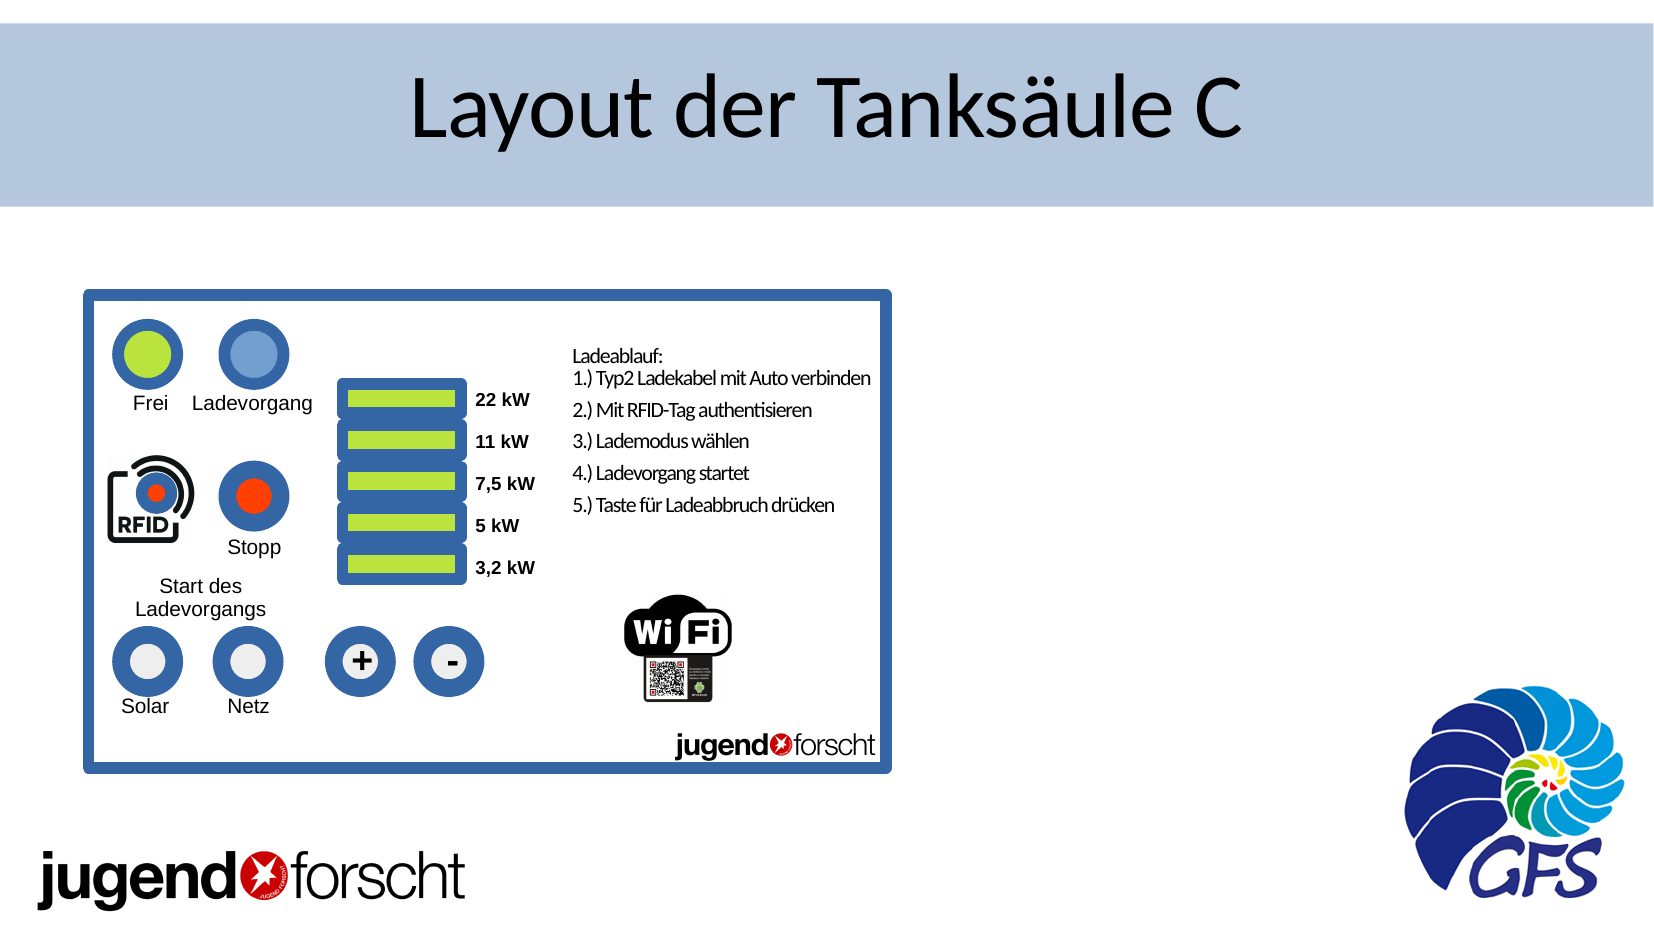

# Layout der Tanksäule C
Ladeablauf:
1.) Typ2 Ladekabel mit Auto verbinden
2.) Mit RFID-Tag authentisieren
3.) Lademodus wählen
4.) Ladevorgang startet
5.) Taste für Ladeabbruch drücken
22 kW
11 kW
7,5 kW
5 kW
3,2 kW
Frei
+ -
Ladevorgang
Stopp
Start des Ladevorgangs
Solar
Netz